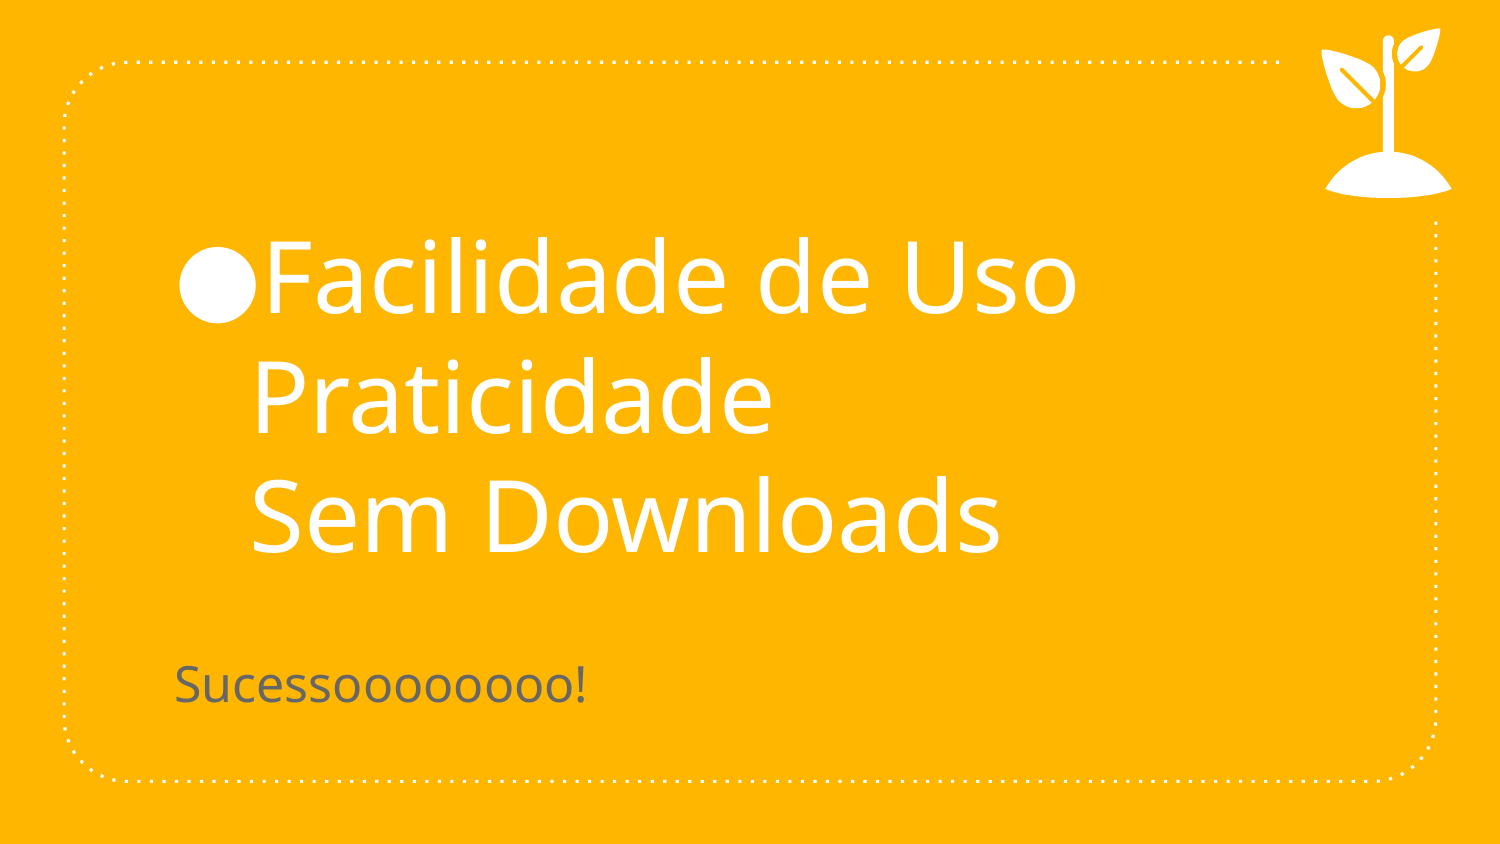

# Facilidade de Uso Praticidade Sem Downloads
Sucessoooooooo!